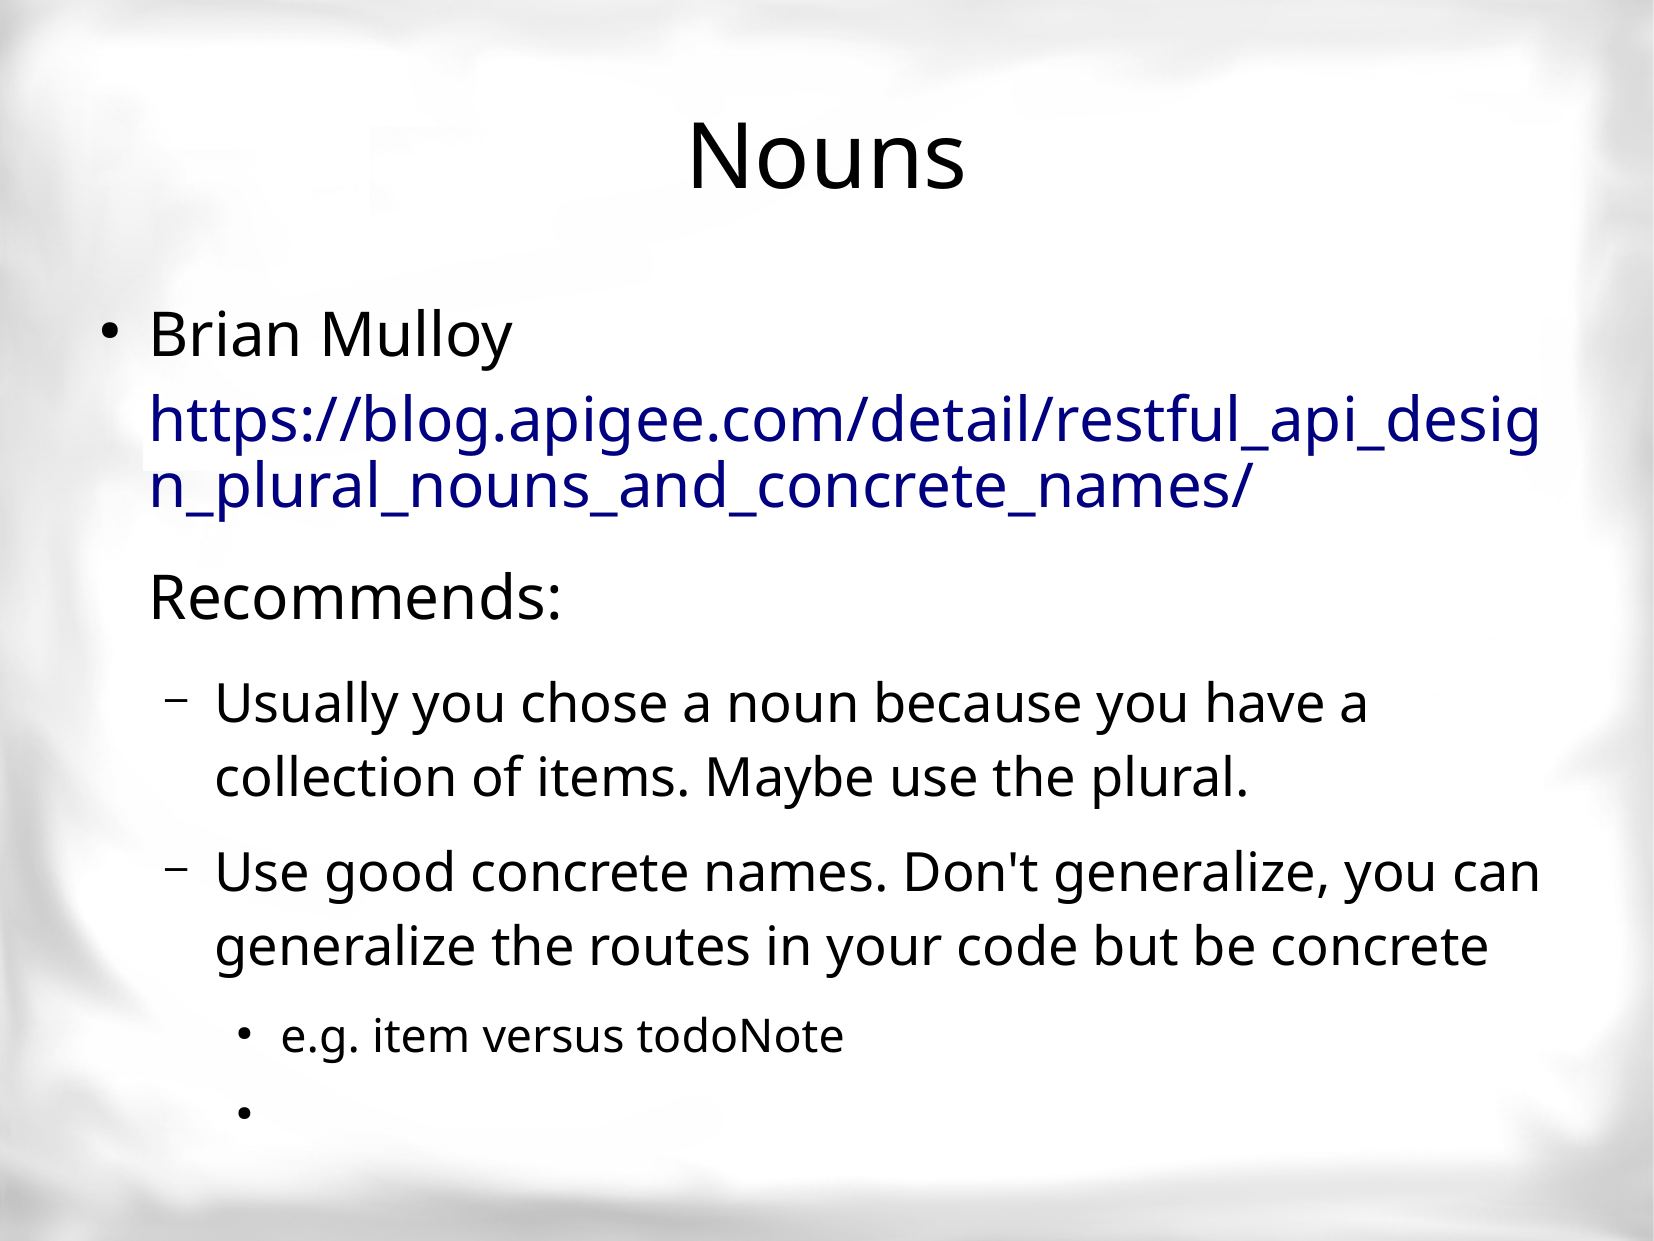

# Nouns
Brian Mulloy https://blog.apigee.com/detail/restful_api_design_plural_nouns_and_concrete_names/
Recommends:
Usually you chose a noun because you have a collection of items. Maybe use the plural.
Use good concrete names. Don't generalize, you can generalize the routes in your code but be concrete
e.g. item versus todoNote